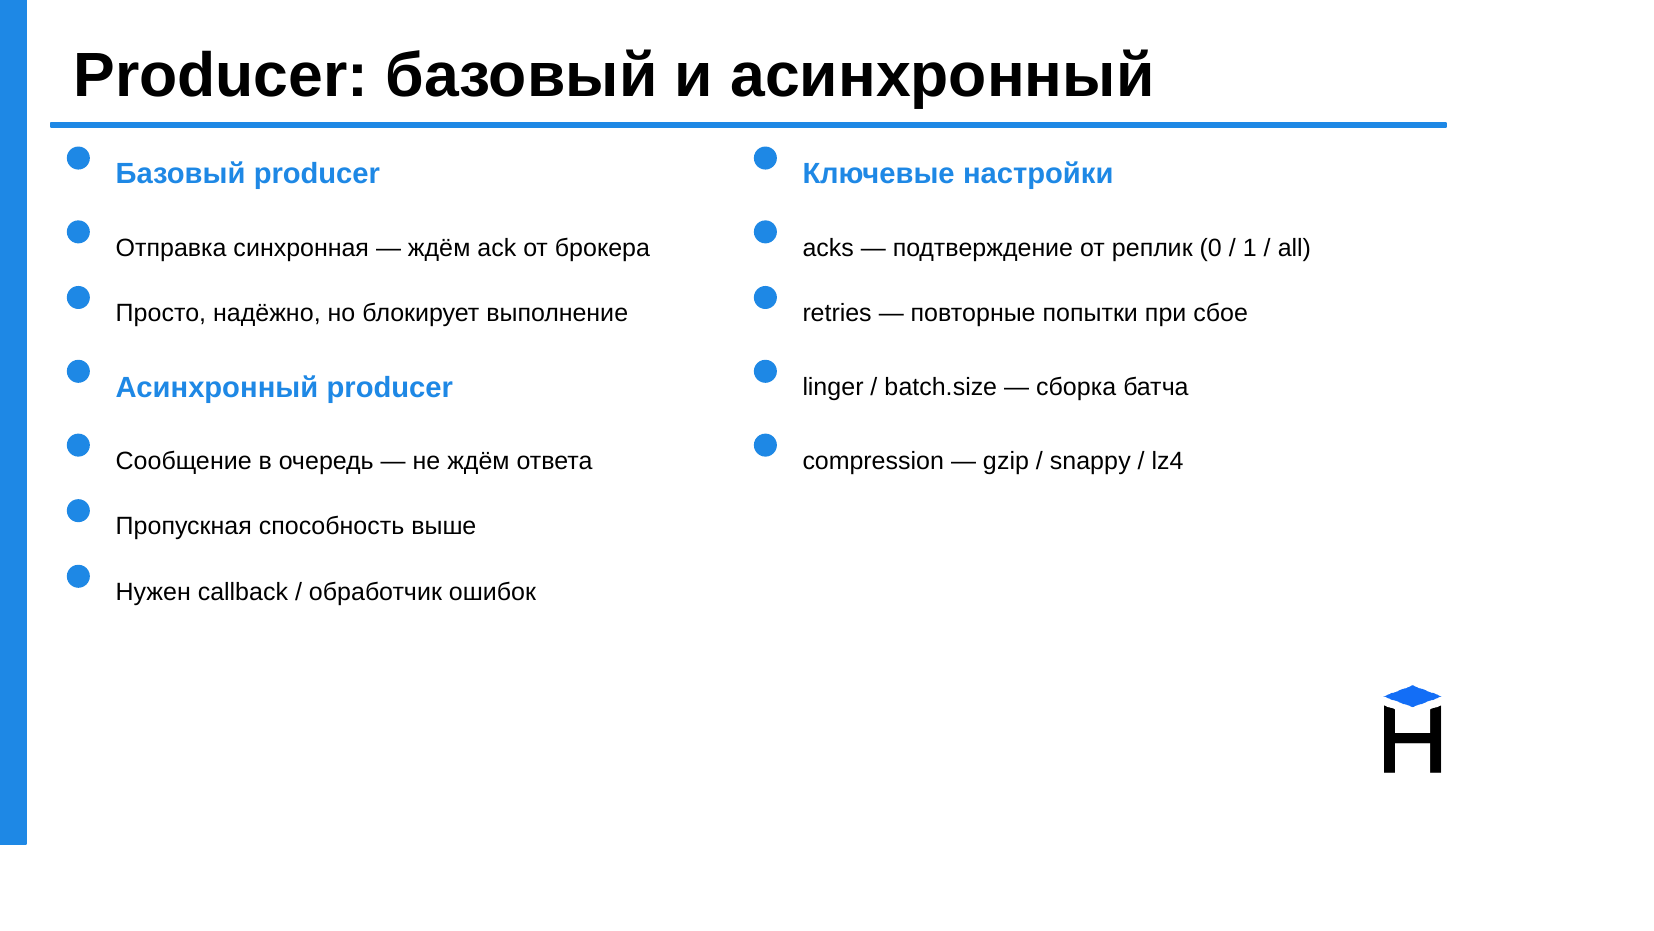

Producer: базовый и асинхронный
Базовый producer
Ключевые настройки
Отправка синхронная — ждём ack от брокера
acks — подтверждение от реплик (0 / 1 / all)
Просто, надёжно, но блокирует выполнение
retries — повторные попытки при сбое
Асинхронный producer
linger / batch.size — сборка батча
Сообщение в очередь — не ждём ответа
compression — gzip / snappy / lz4
Пропускная способность выше
Нужен callback / обработчик ошибок